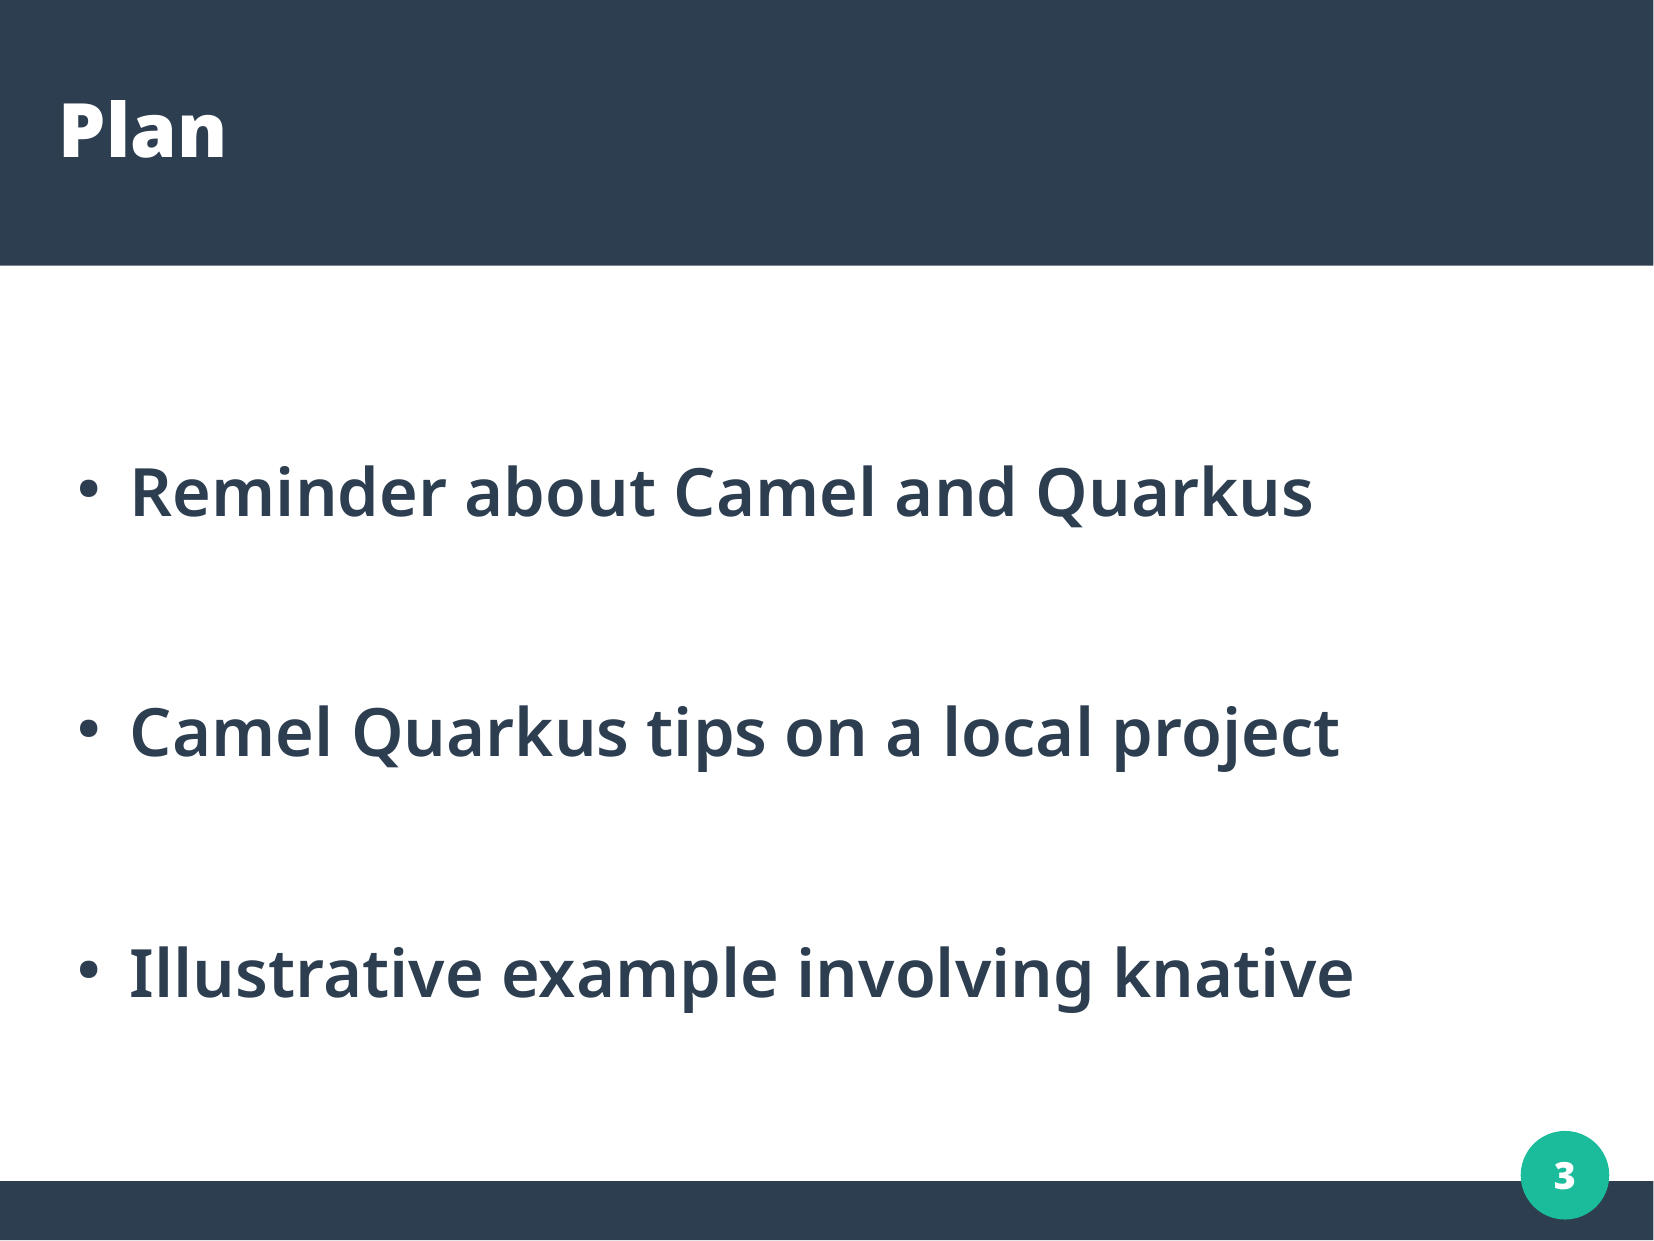

# Plan
Reminder about Camel and Quarkus
Camel Quarkus tips on a local project
Illustrative example involving knative
3